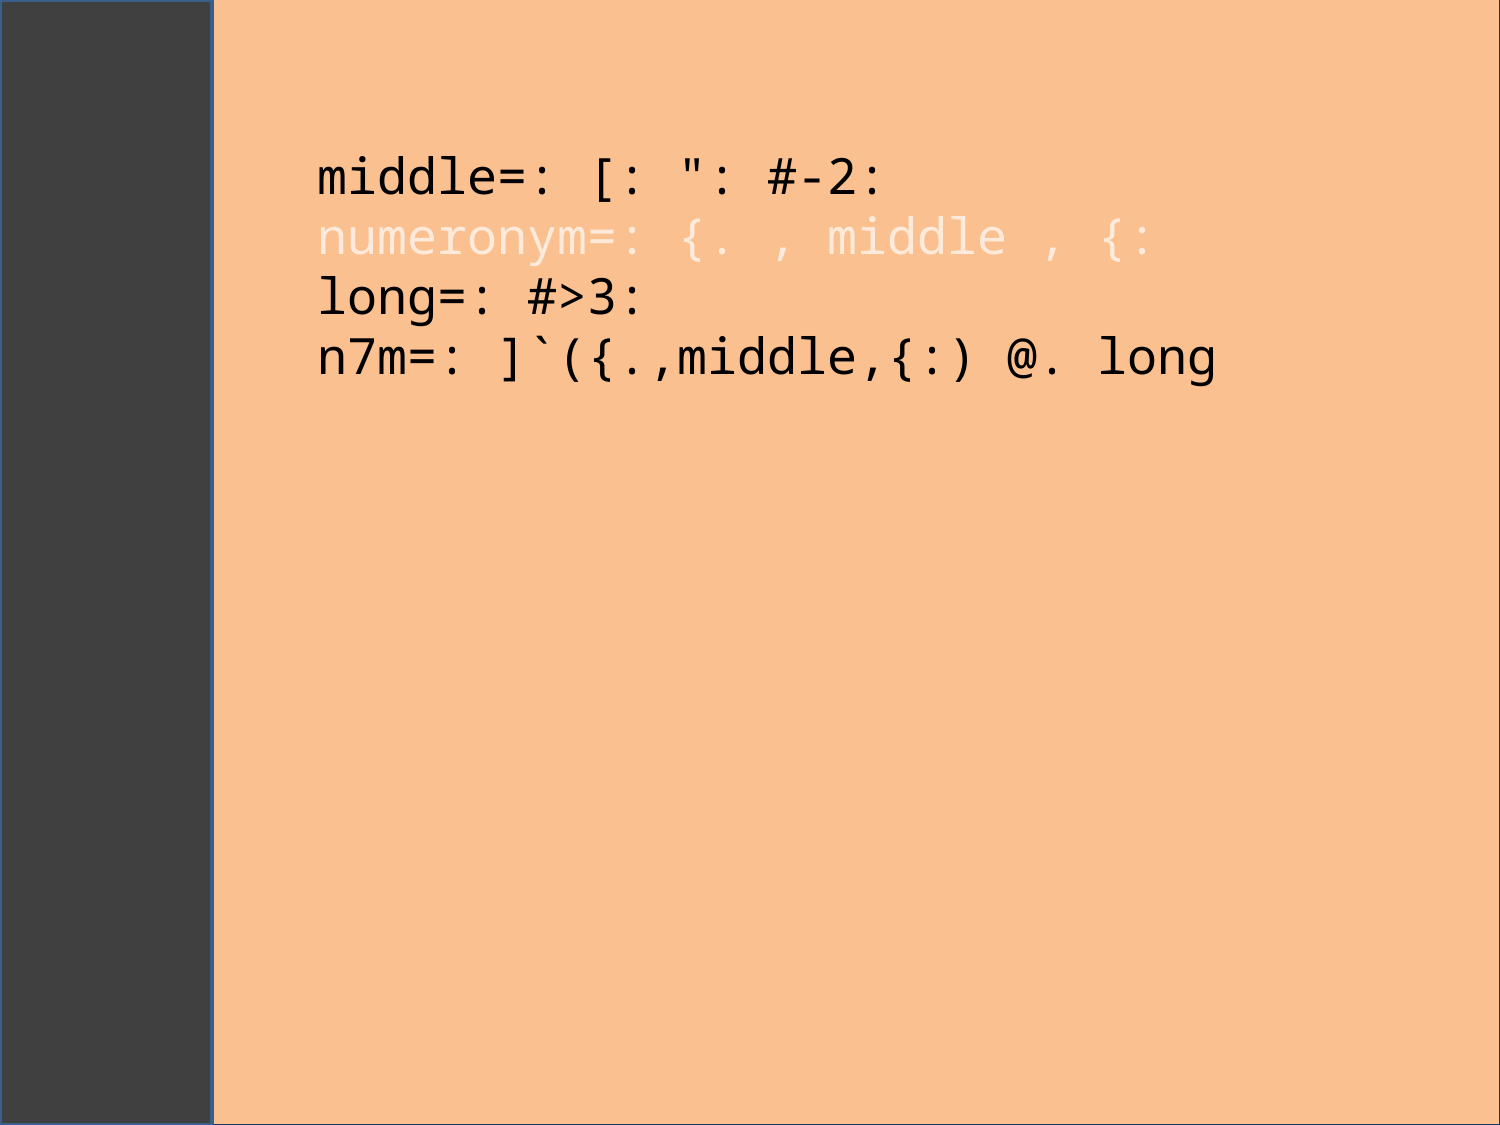

middle=: [: ": #-2:
 numeronym=: {. , middle , {:
 long=: #>3:
 n7m=: ]`({.,middle,{:) @. long